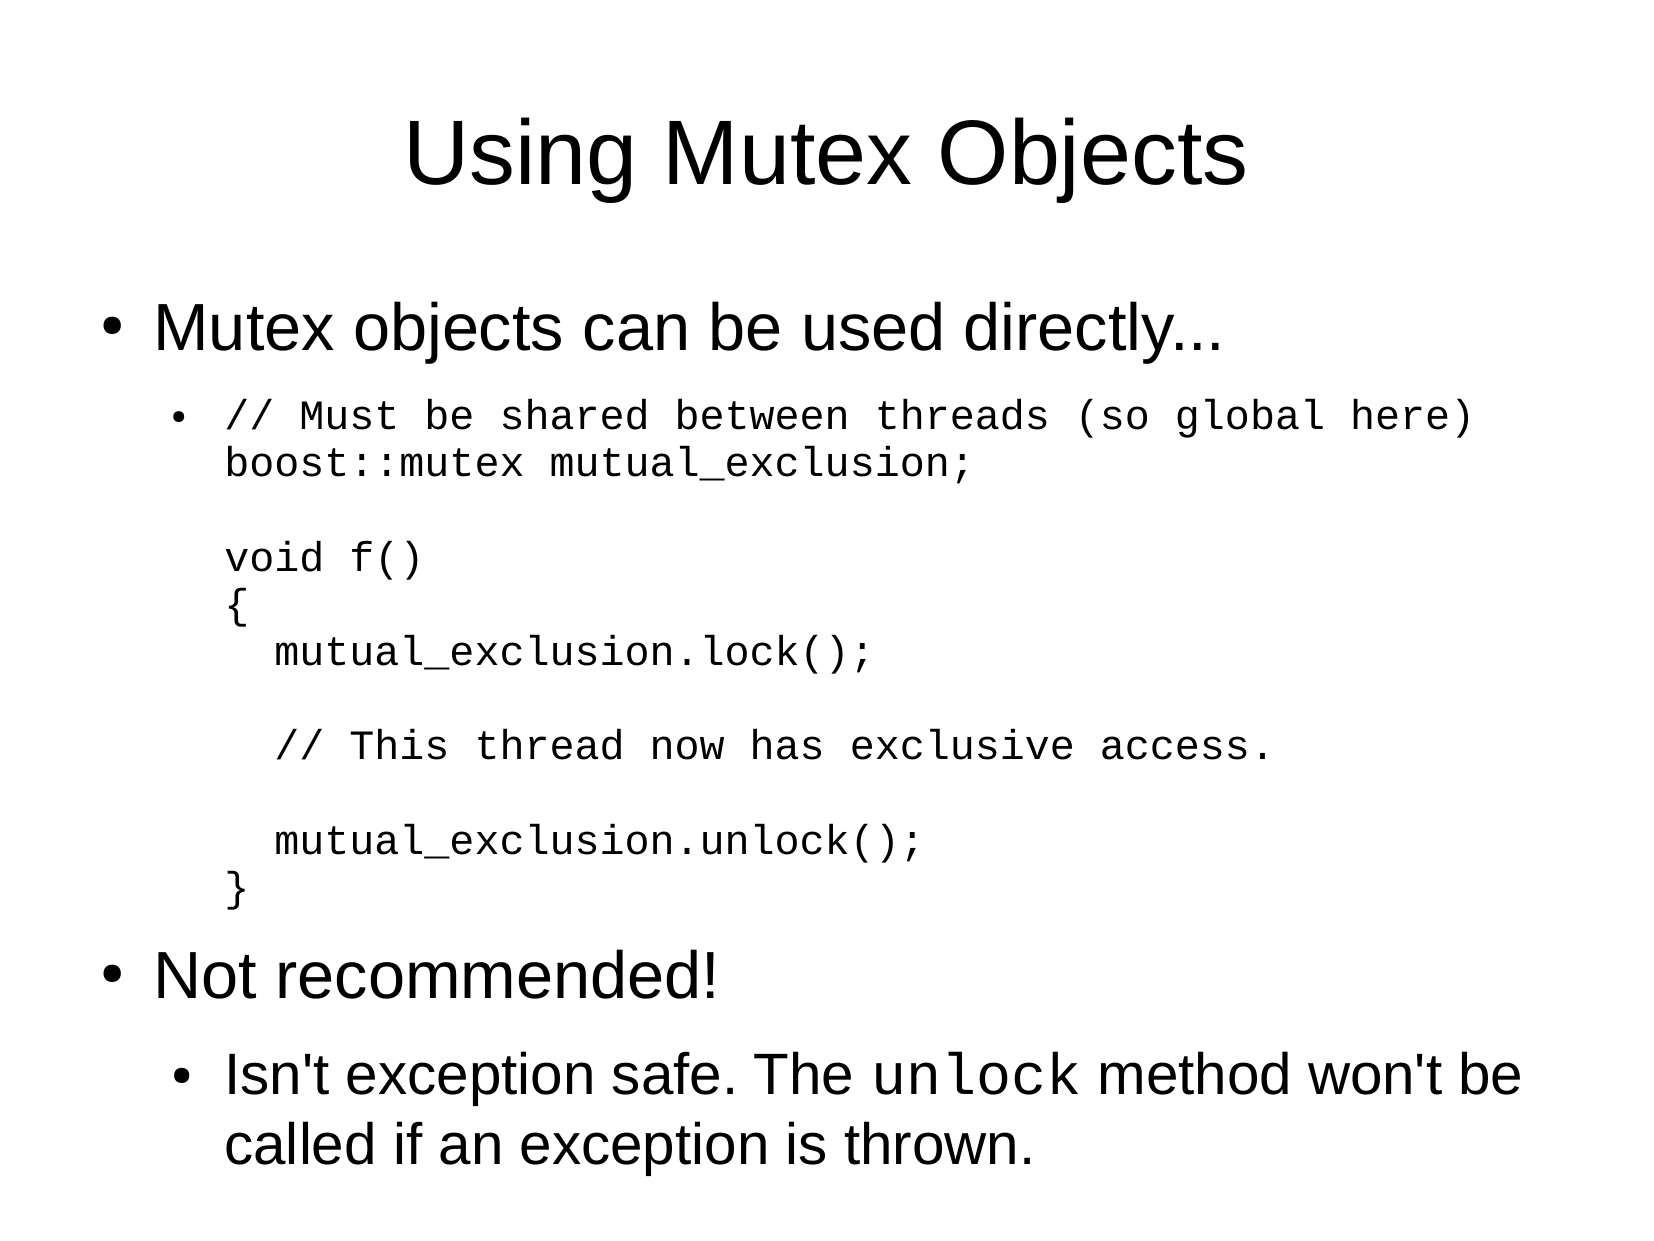

# Using Mutex Objects
Mutex objects can be used directly...
// Must be shared between threads (so global here)
boost::mutex mutual_exclusion;
void f()
{
 mutual_exclusion.lock();
 // This thread now has exclusive access.
 mutual_exclusion.unlock();
}
Not recommended!
Isn't exception safe. The unlock method won't be called if an exception is thrown.